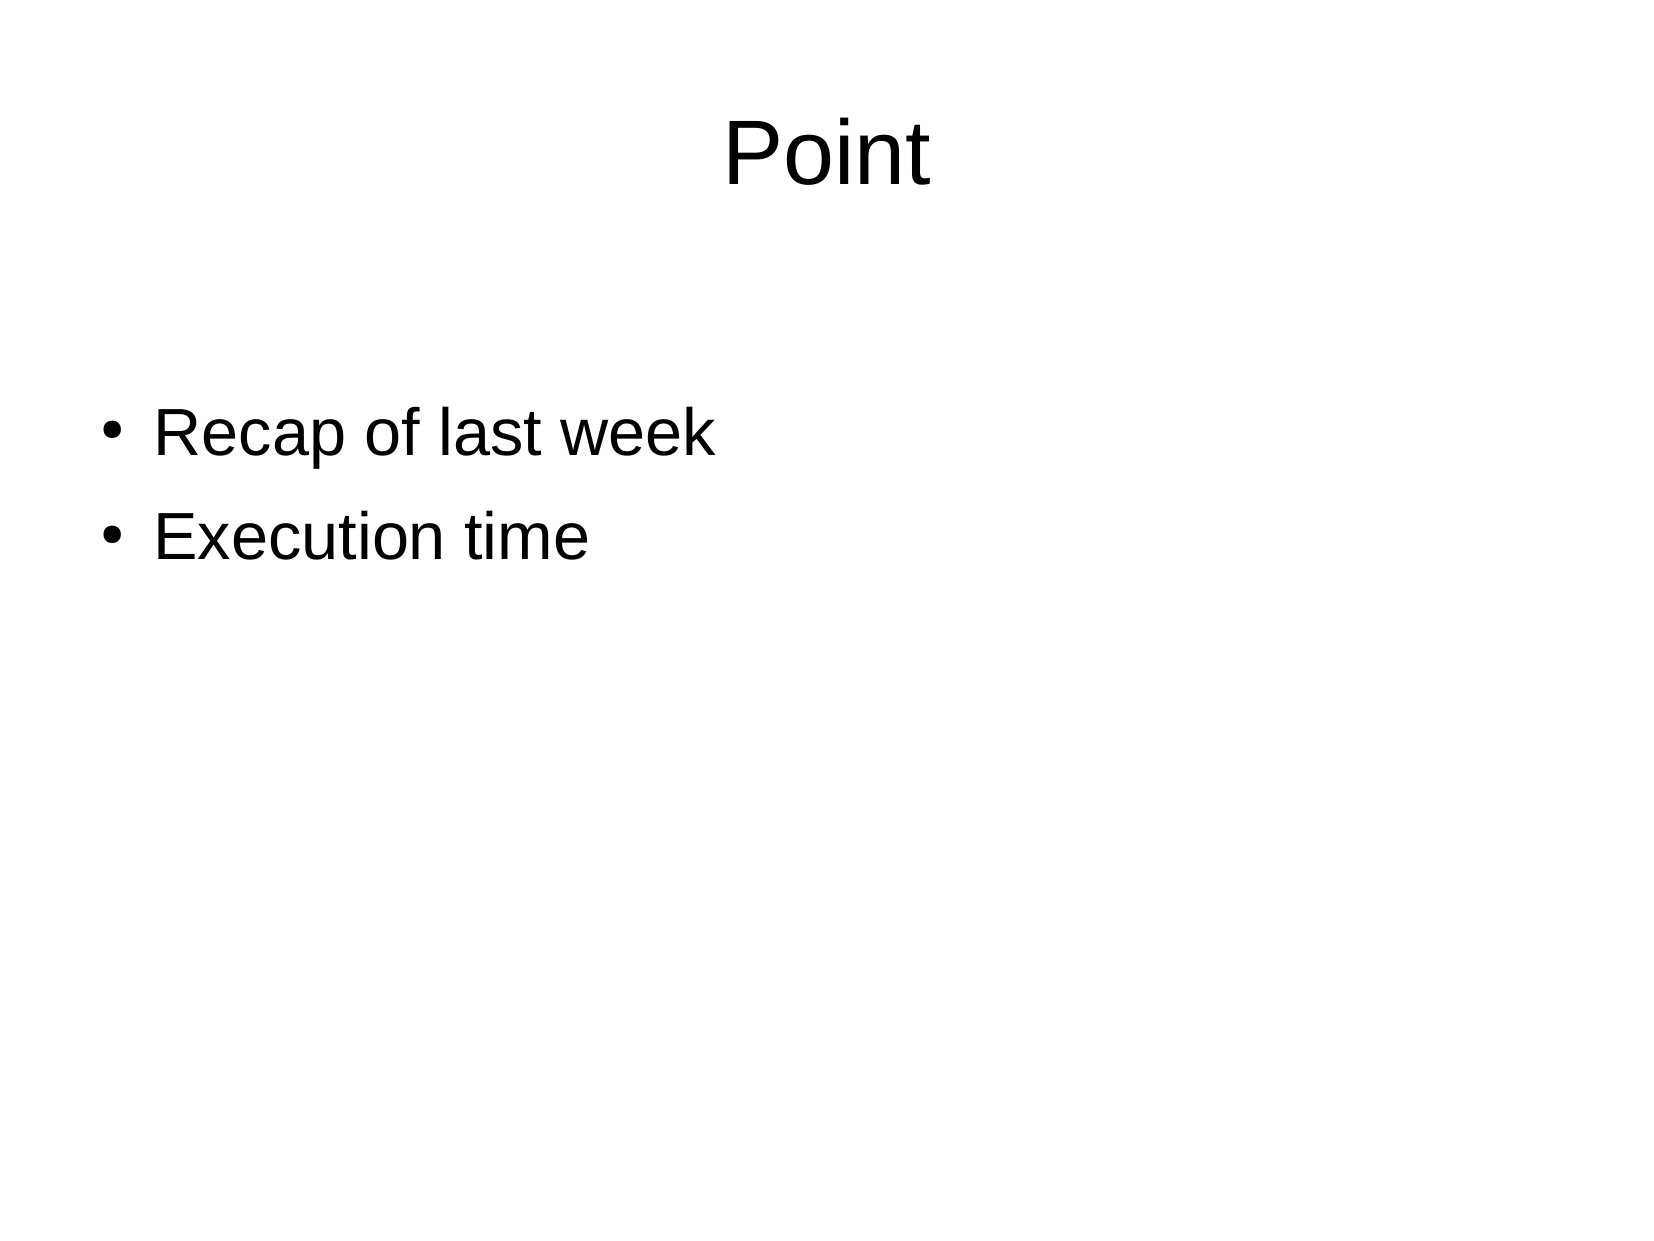

# Point
Recap of last week
Execution time